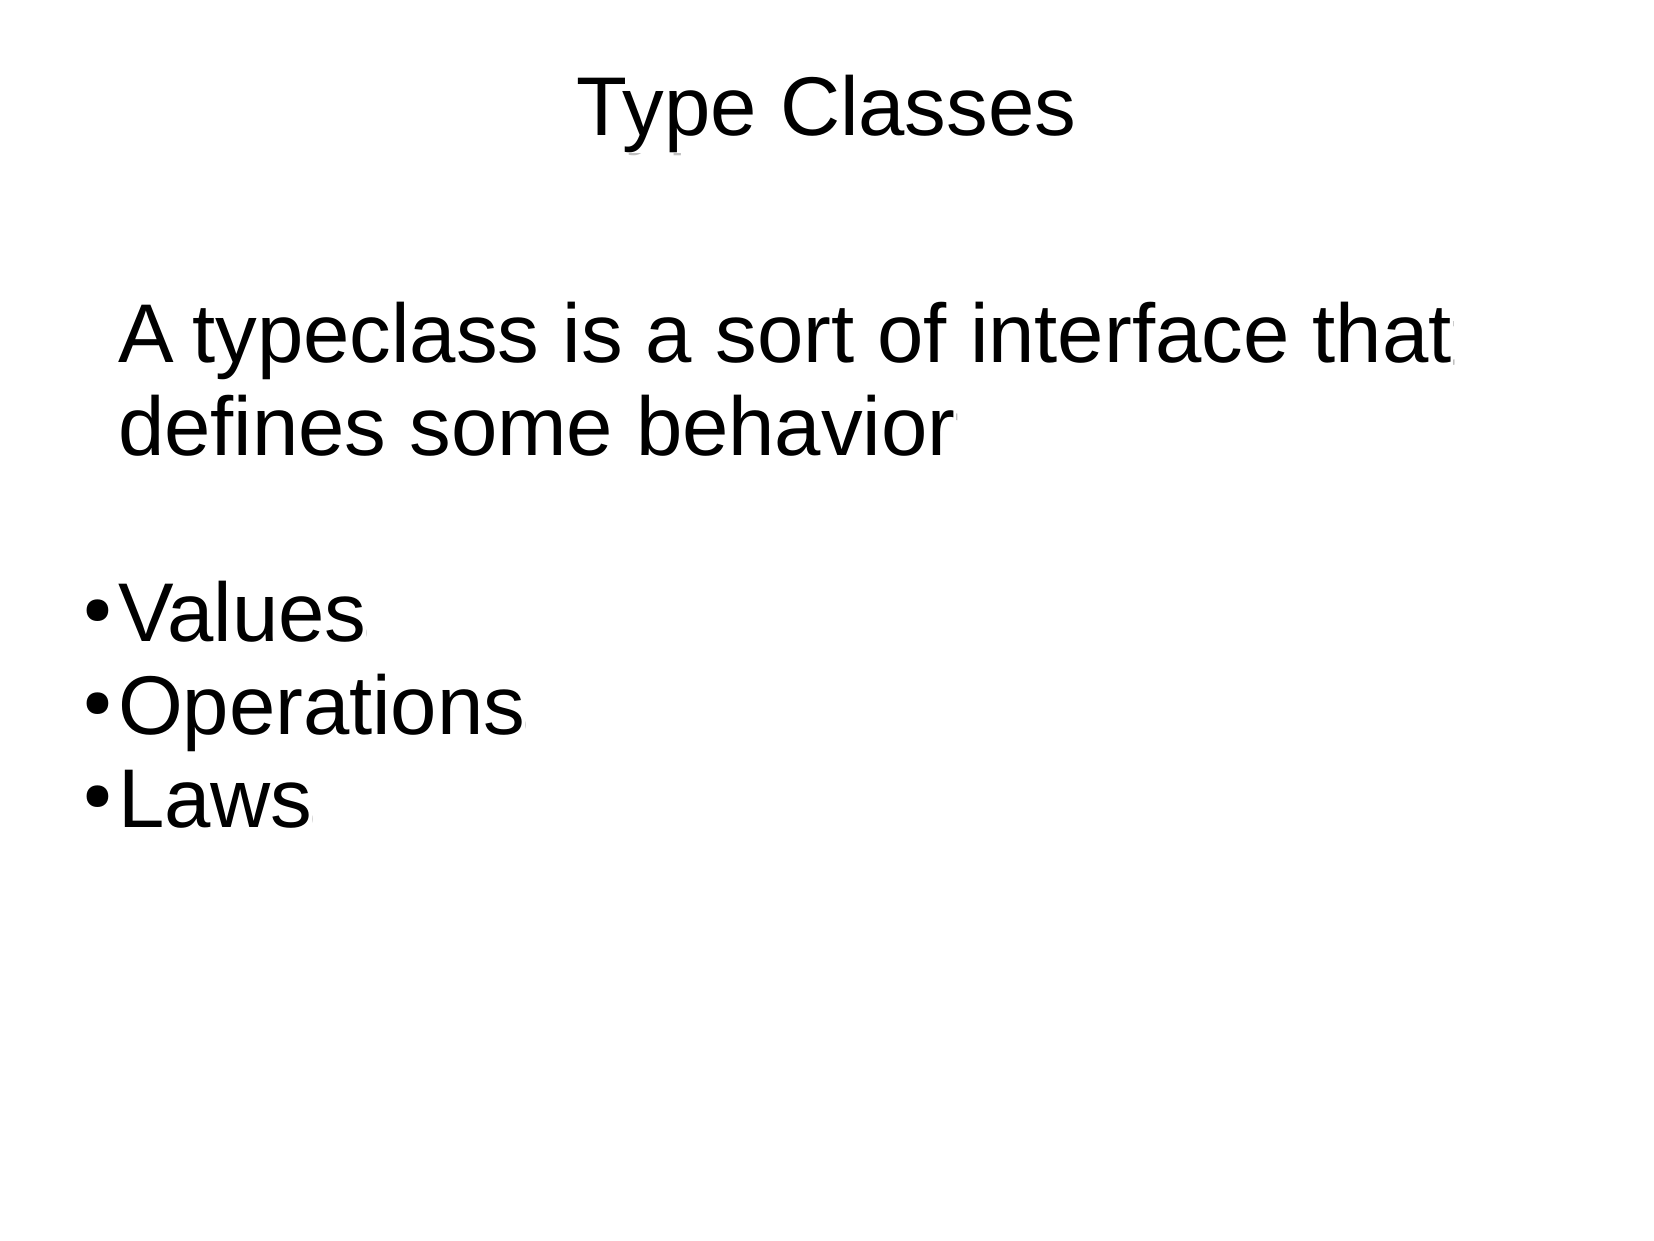

Type Classes
# A typeclass is a sort of interface that defines some behavior
Values
Operations
Laws